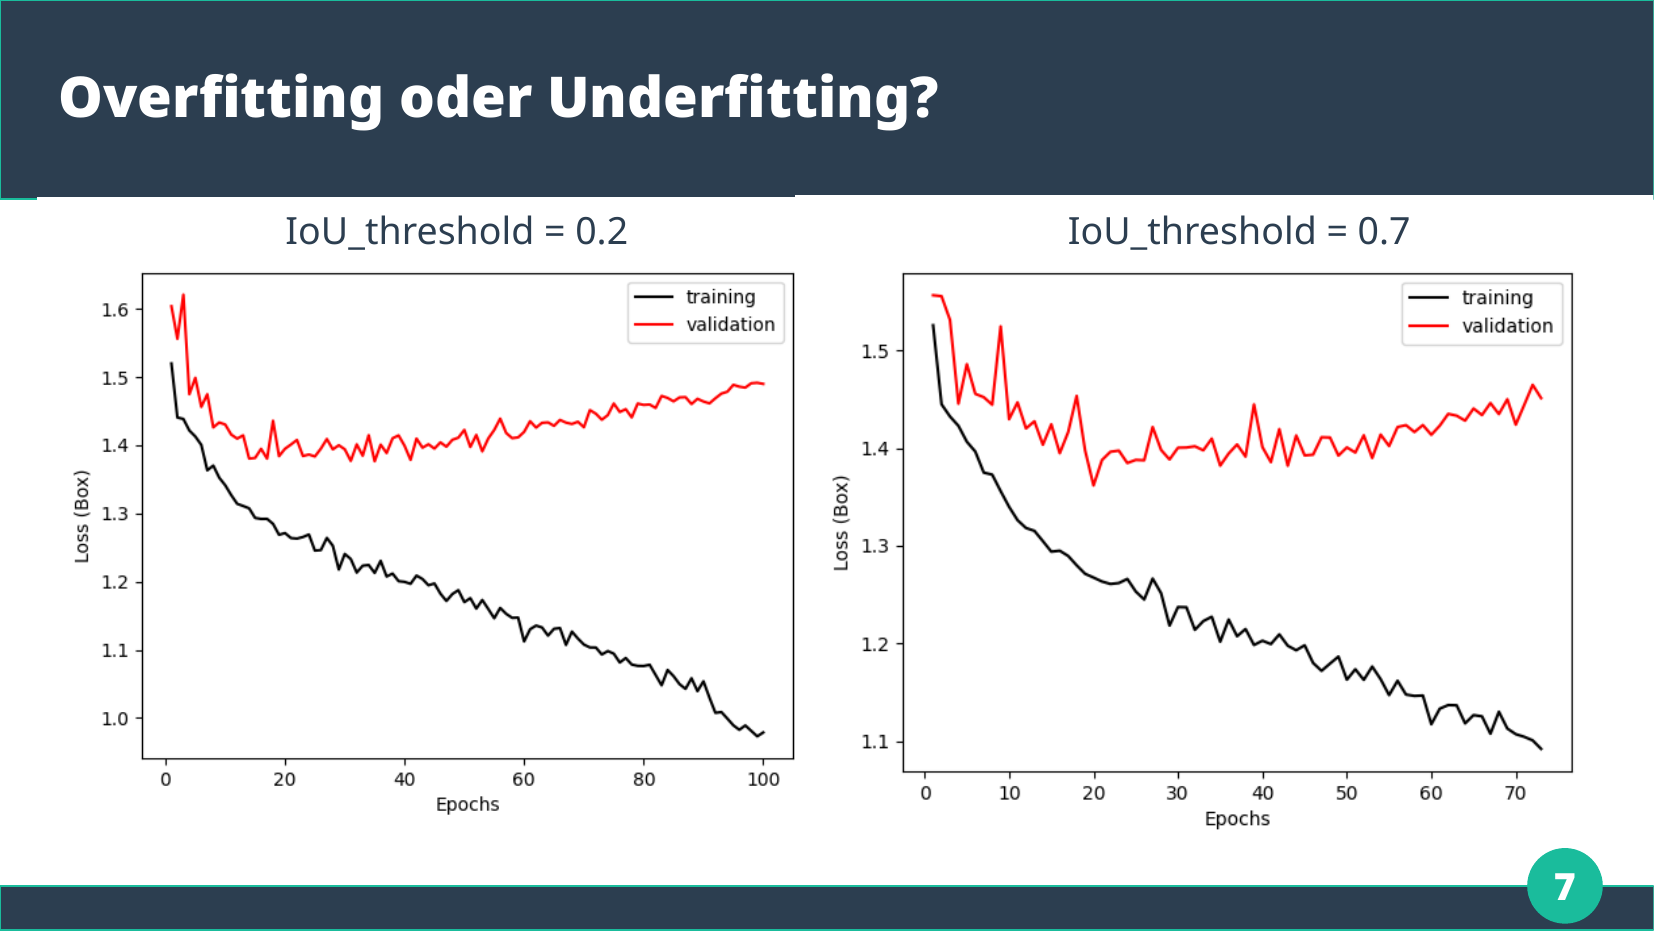

# Overfitting oder Underfitting?
IoU_threshold = 0.2
IoU_threshold = 0.7
7